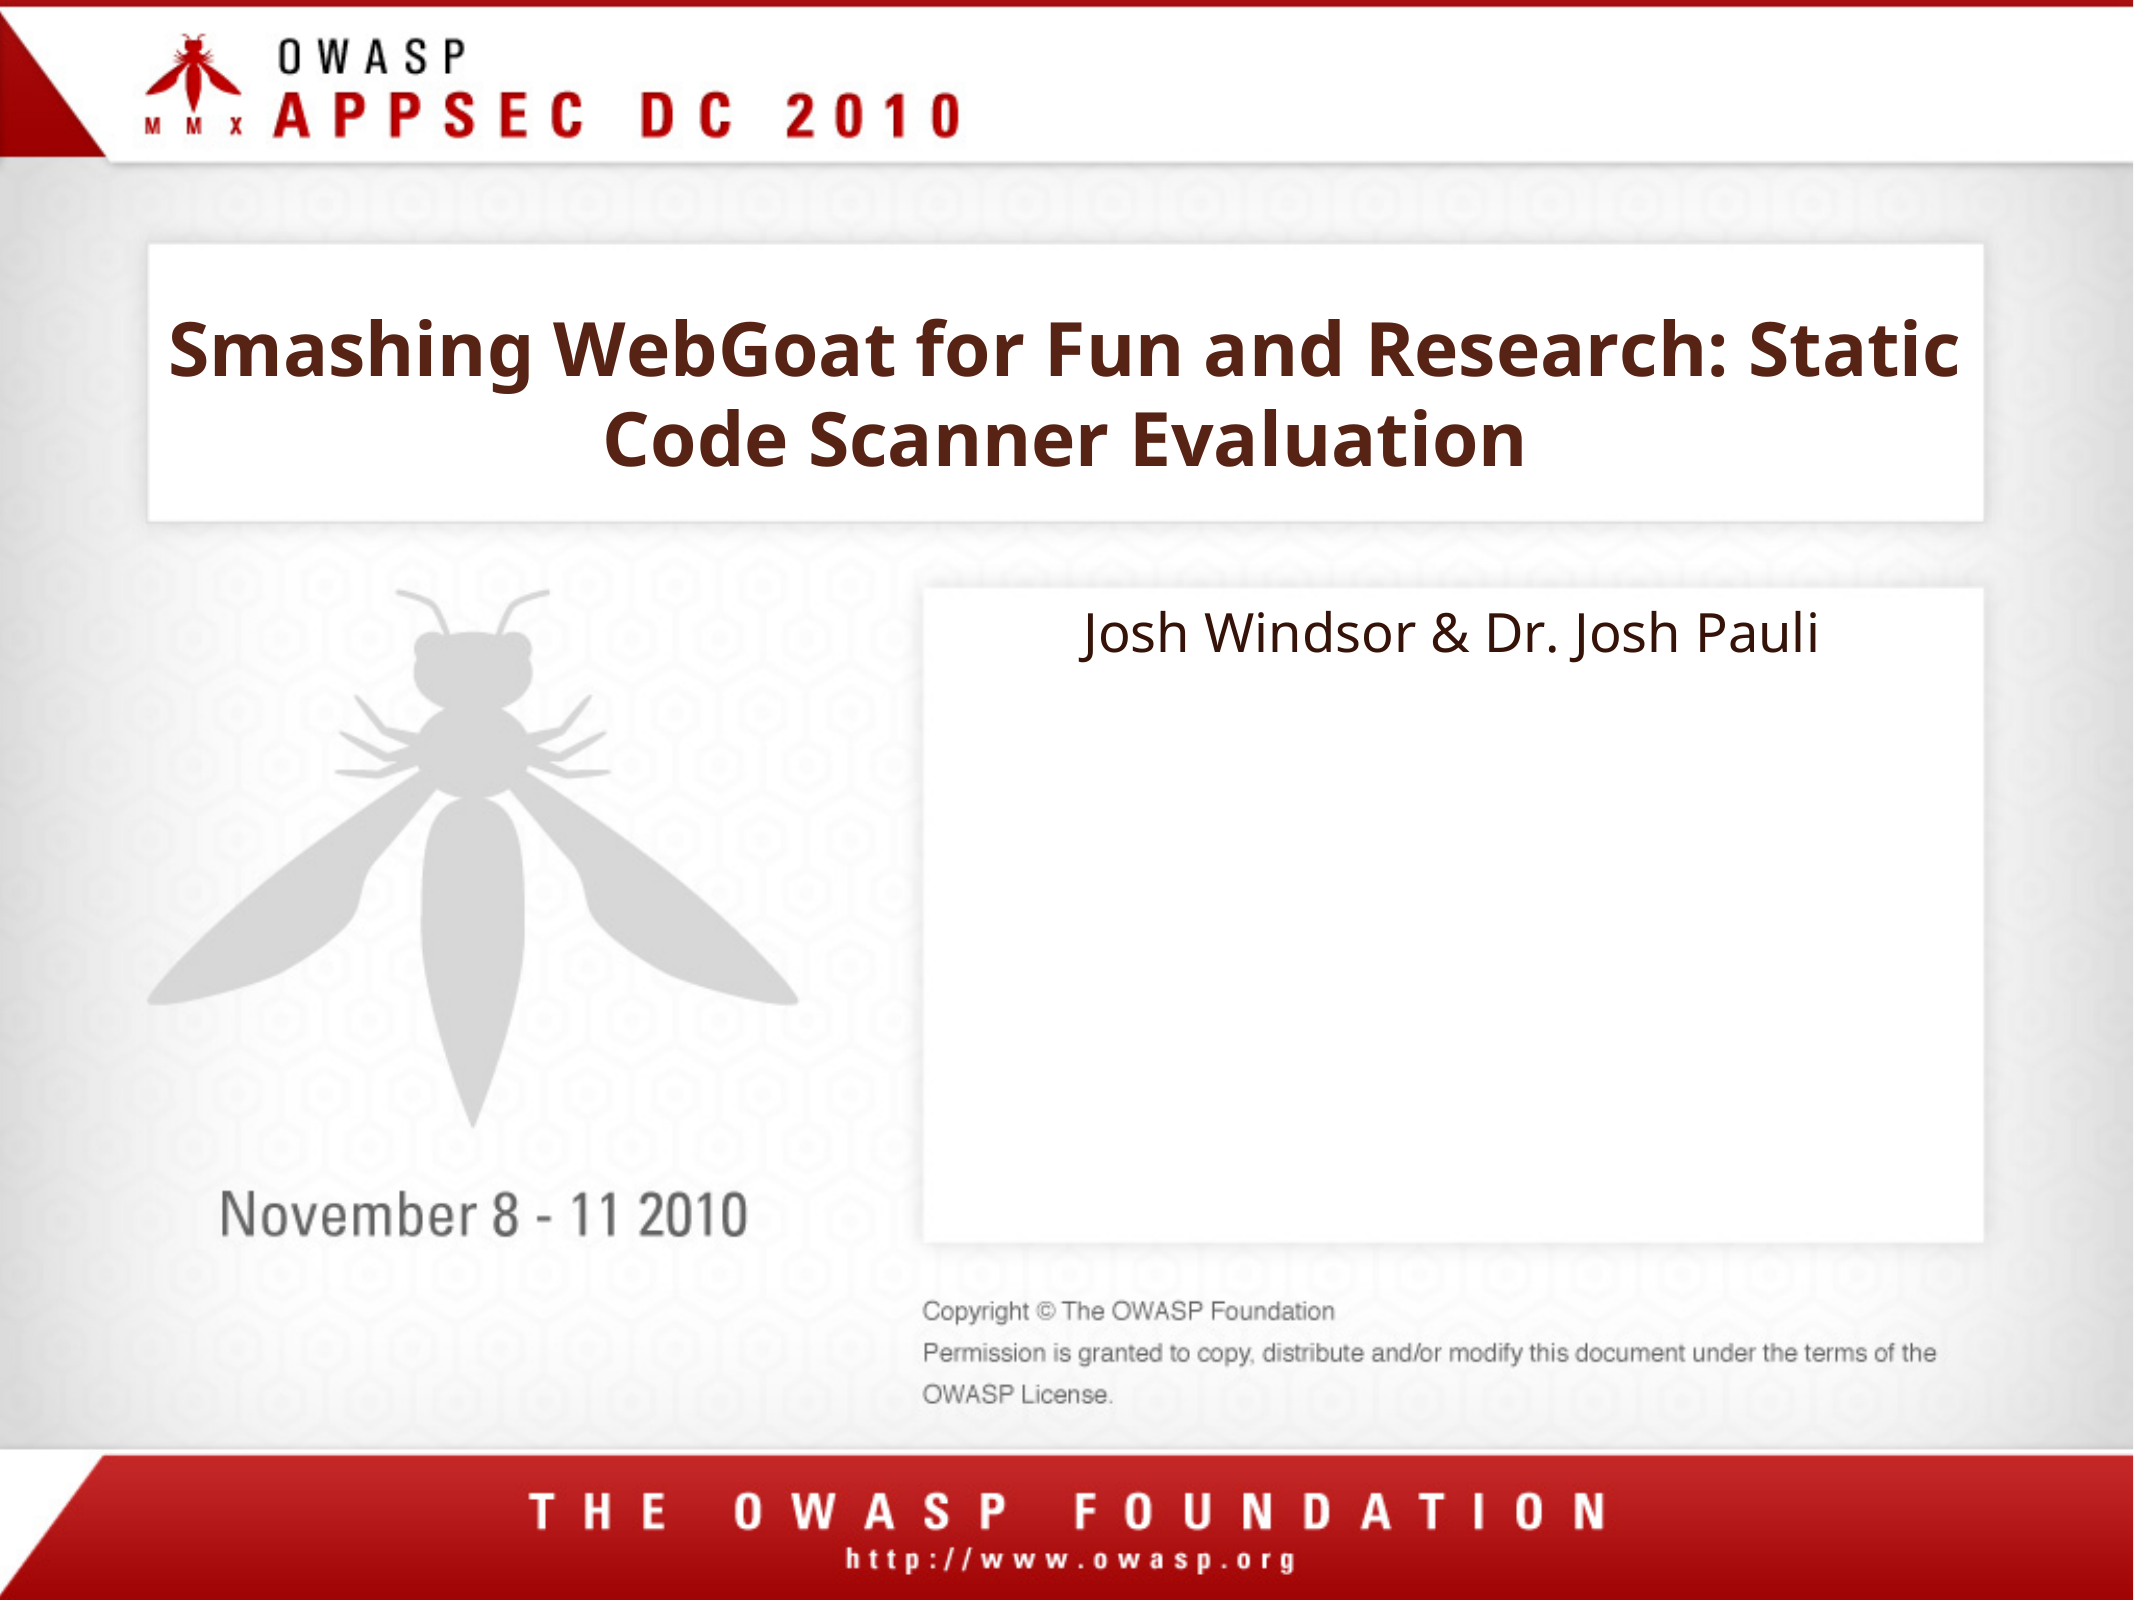

# Smashing WebGoat for Fun and Research: Static Code Scanner Evaluation
Josh Windsor & Dr. Josh Pauli